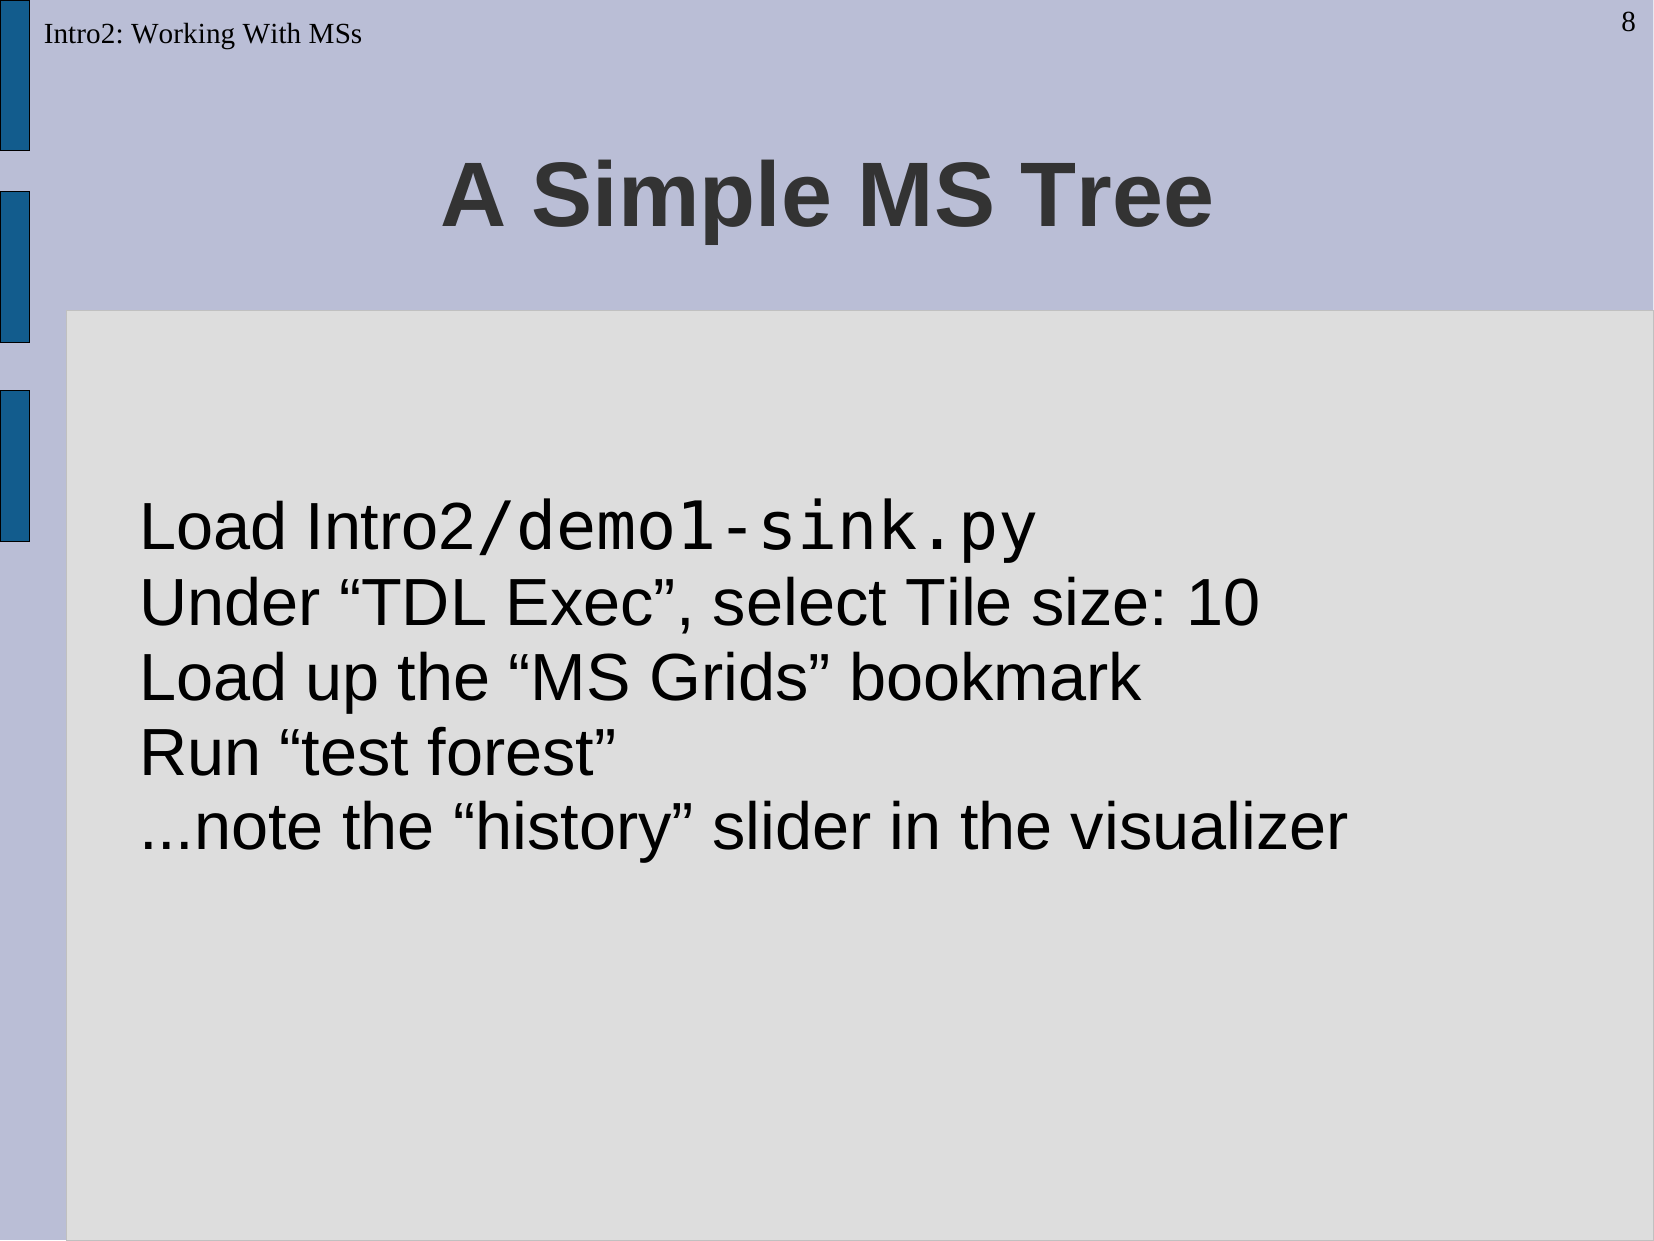

8
Intro2: Working With MSs
# A Simple MS Tree
Load Intro2/demo1-sink.py
Under “TDL Exec”, select Tile size: 10
Load up the “MS Grids” bookmark
Run “test forest”
...note the “history” slider in the visualizer